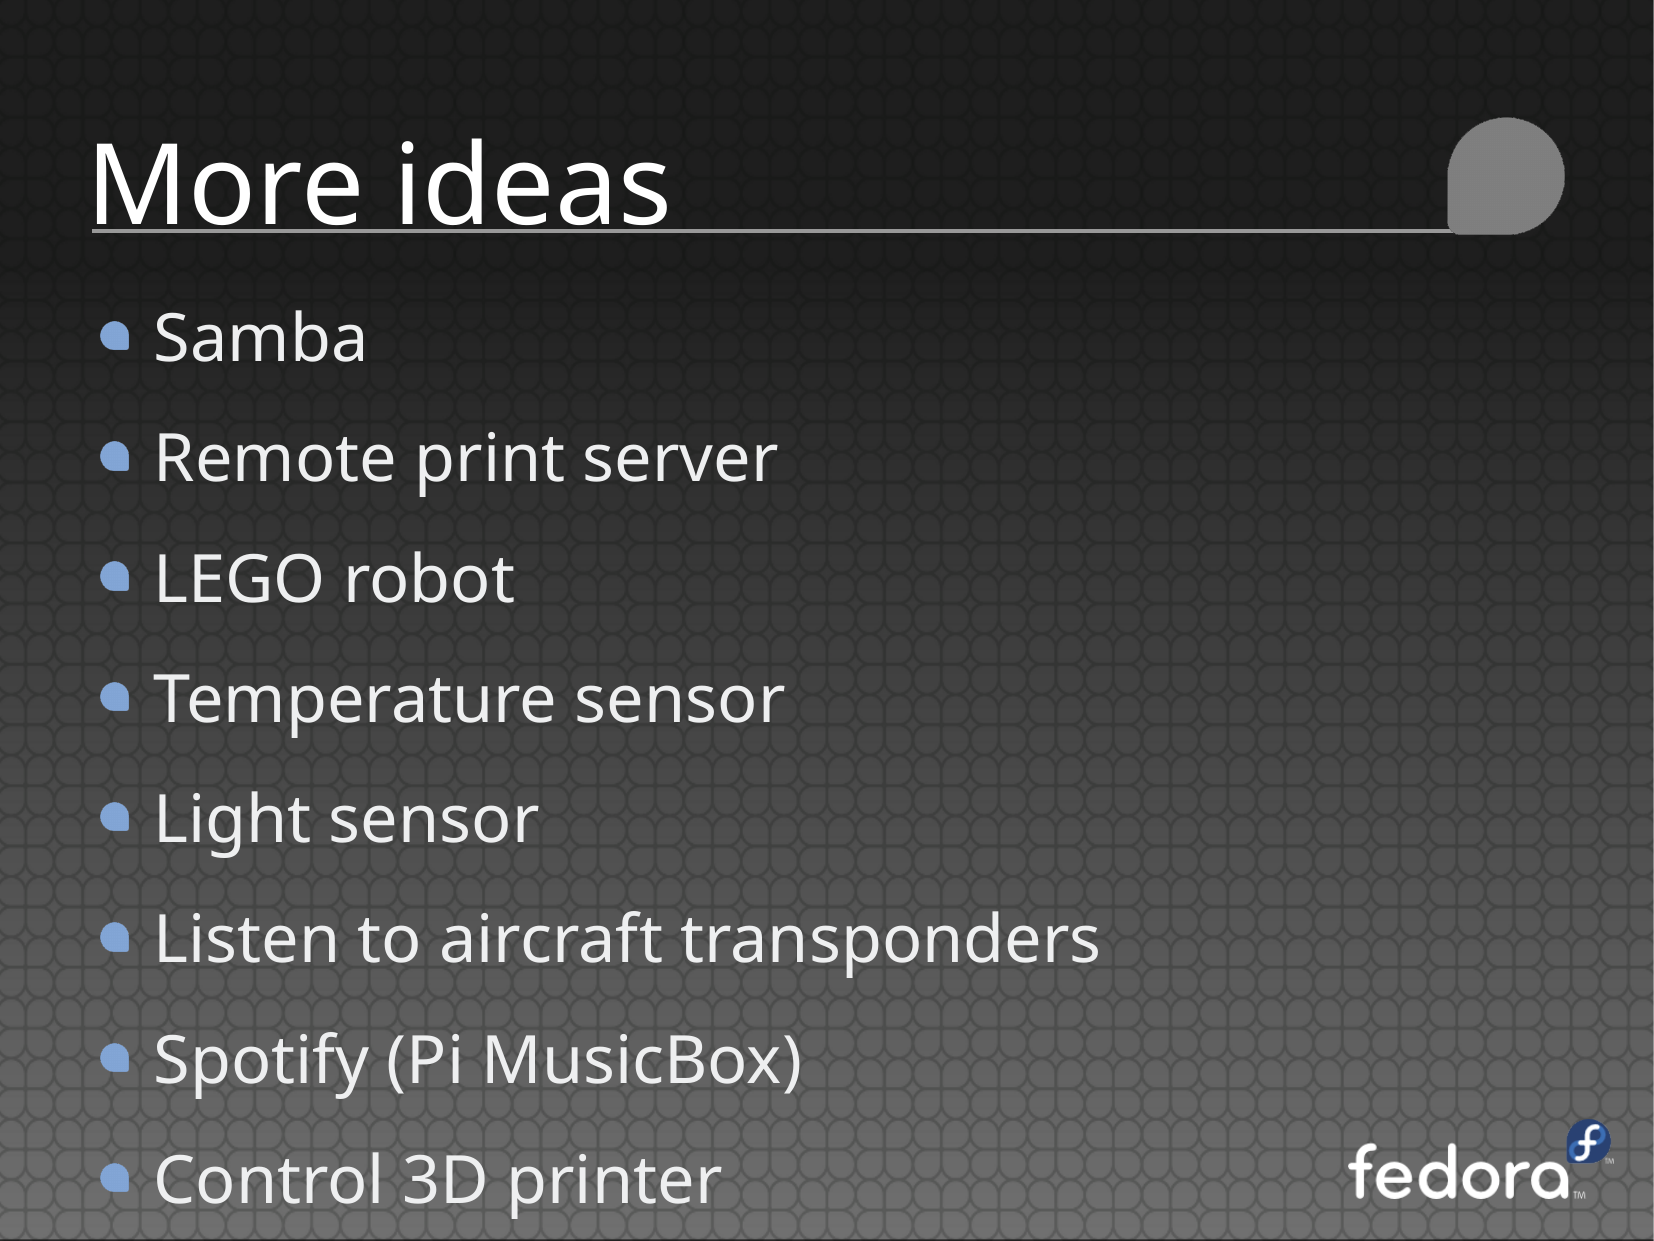

# More ideas
Samba
Remote print server
LEGO robot
Temperature sensor
Light sensor
Listen to aircraft transponders
Spotify (Pi MusicBox)
Control 3D printer